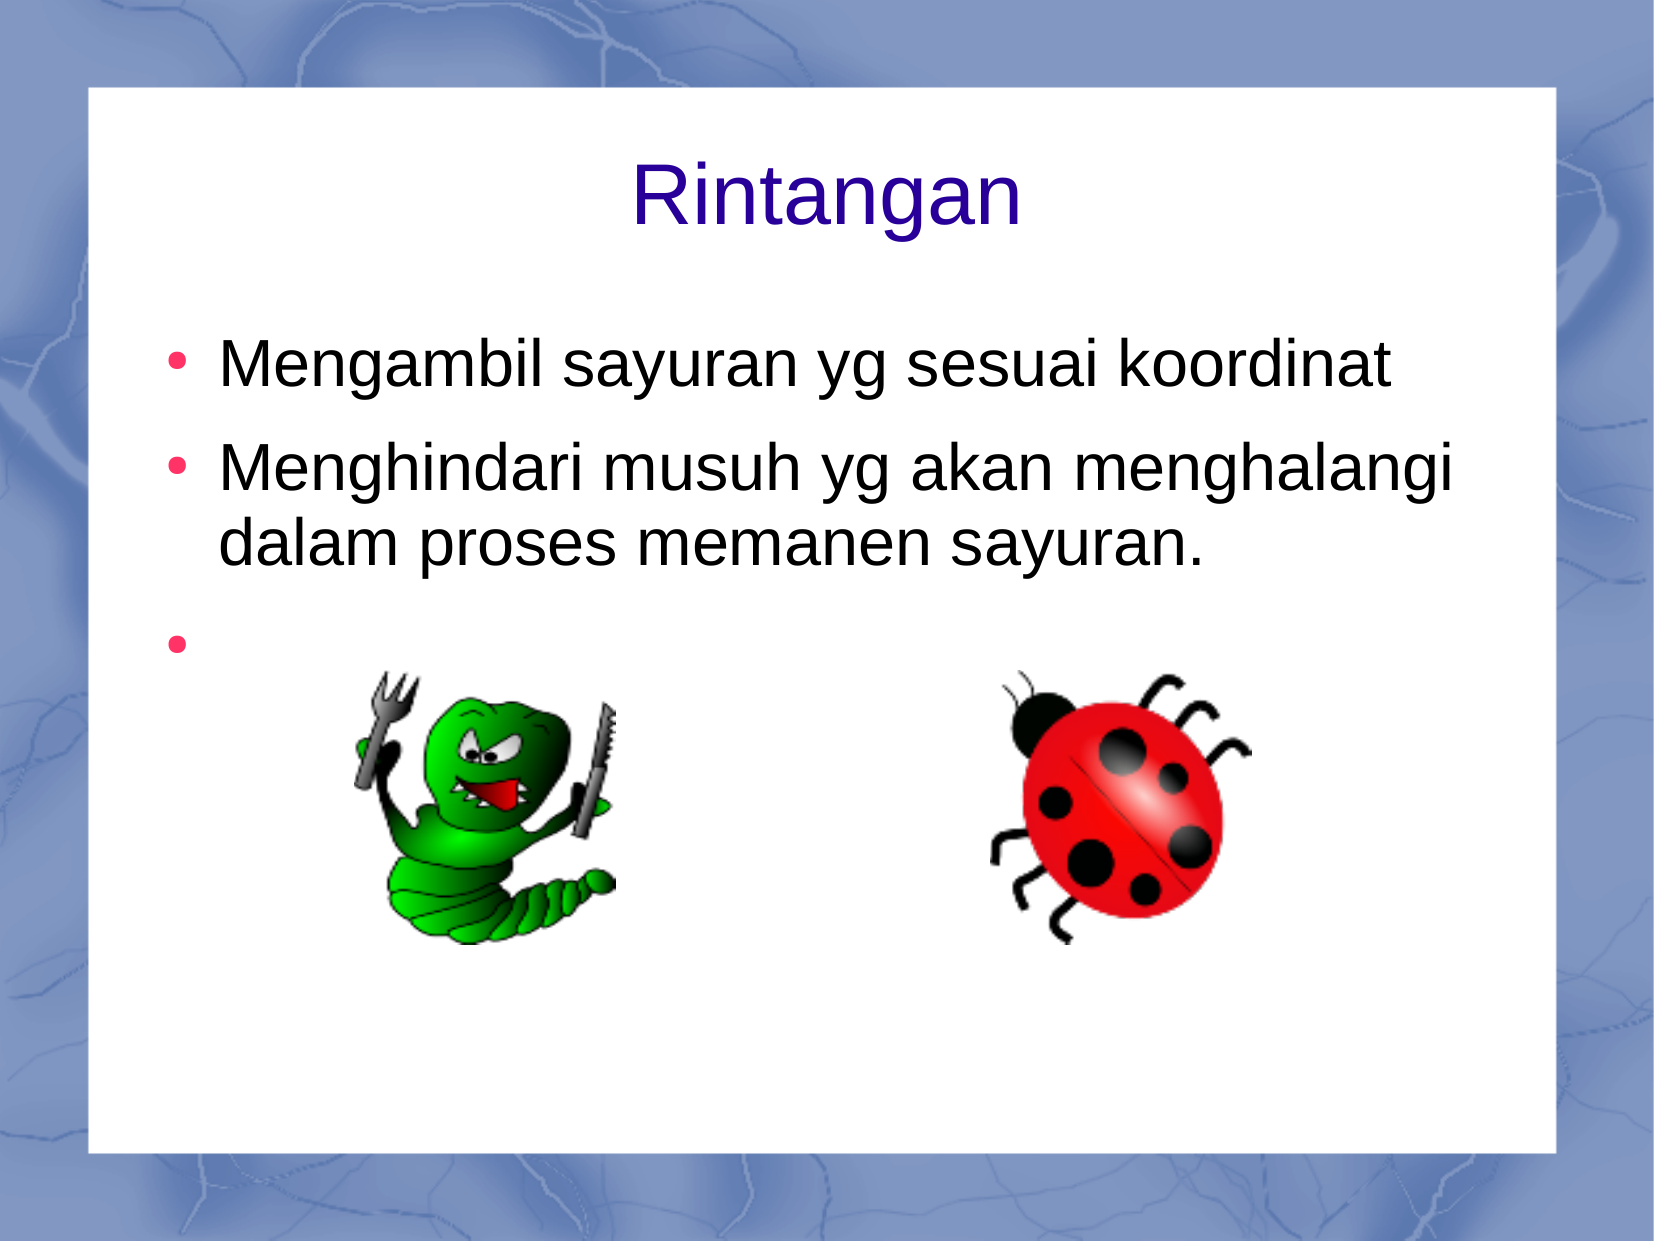

# Rintangan
Mengambil sayuran yg sesuai koordinat
Menghindari musuh yg akan menghalangi dalam proses memanen sayuran.